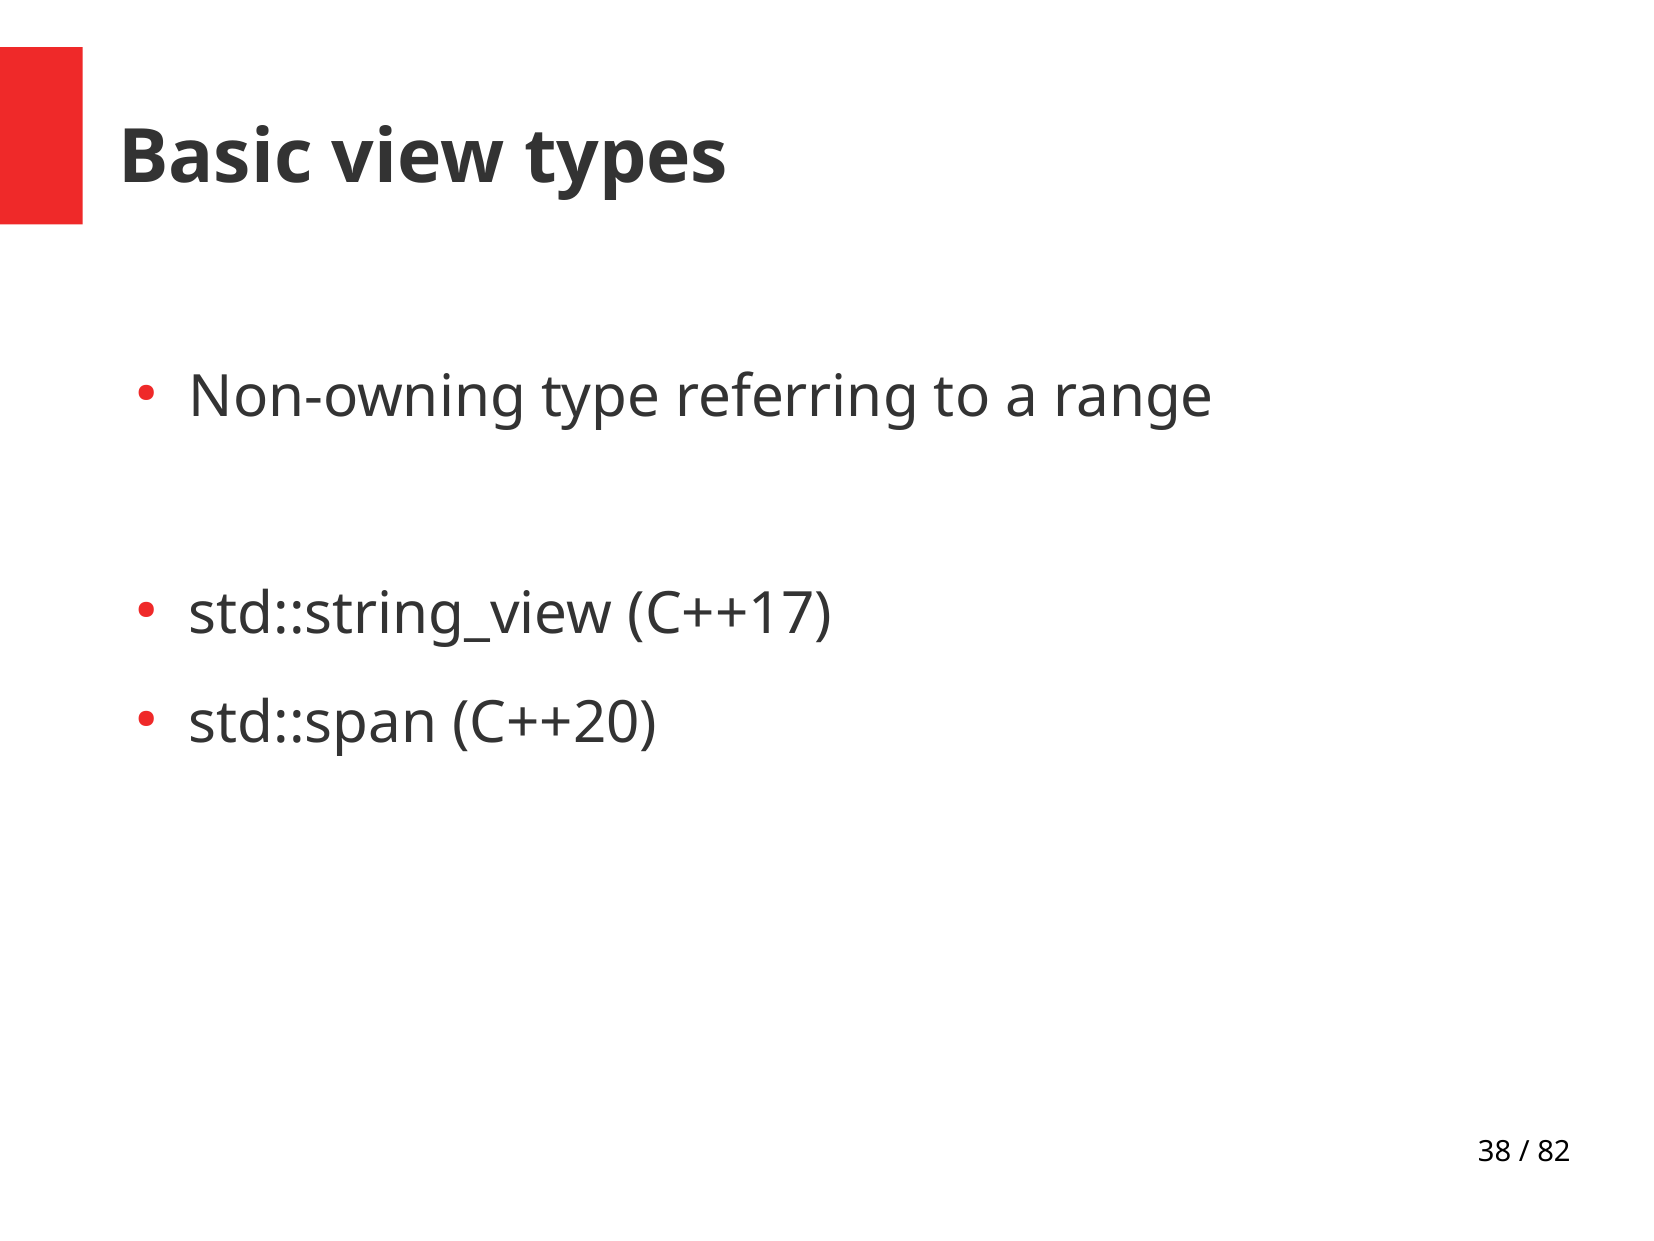

# Basic view types
Non-owning type referring to a range
std::string_view (C++17)
std::span (C++20)
38